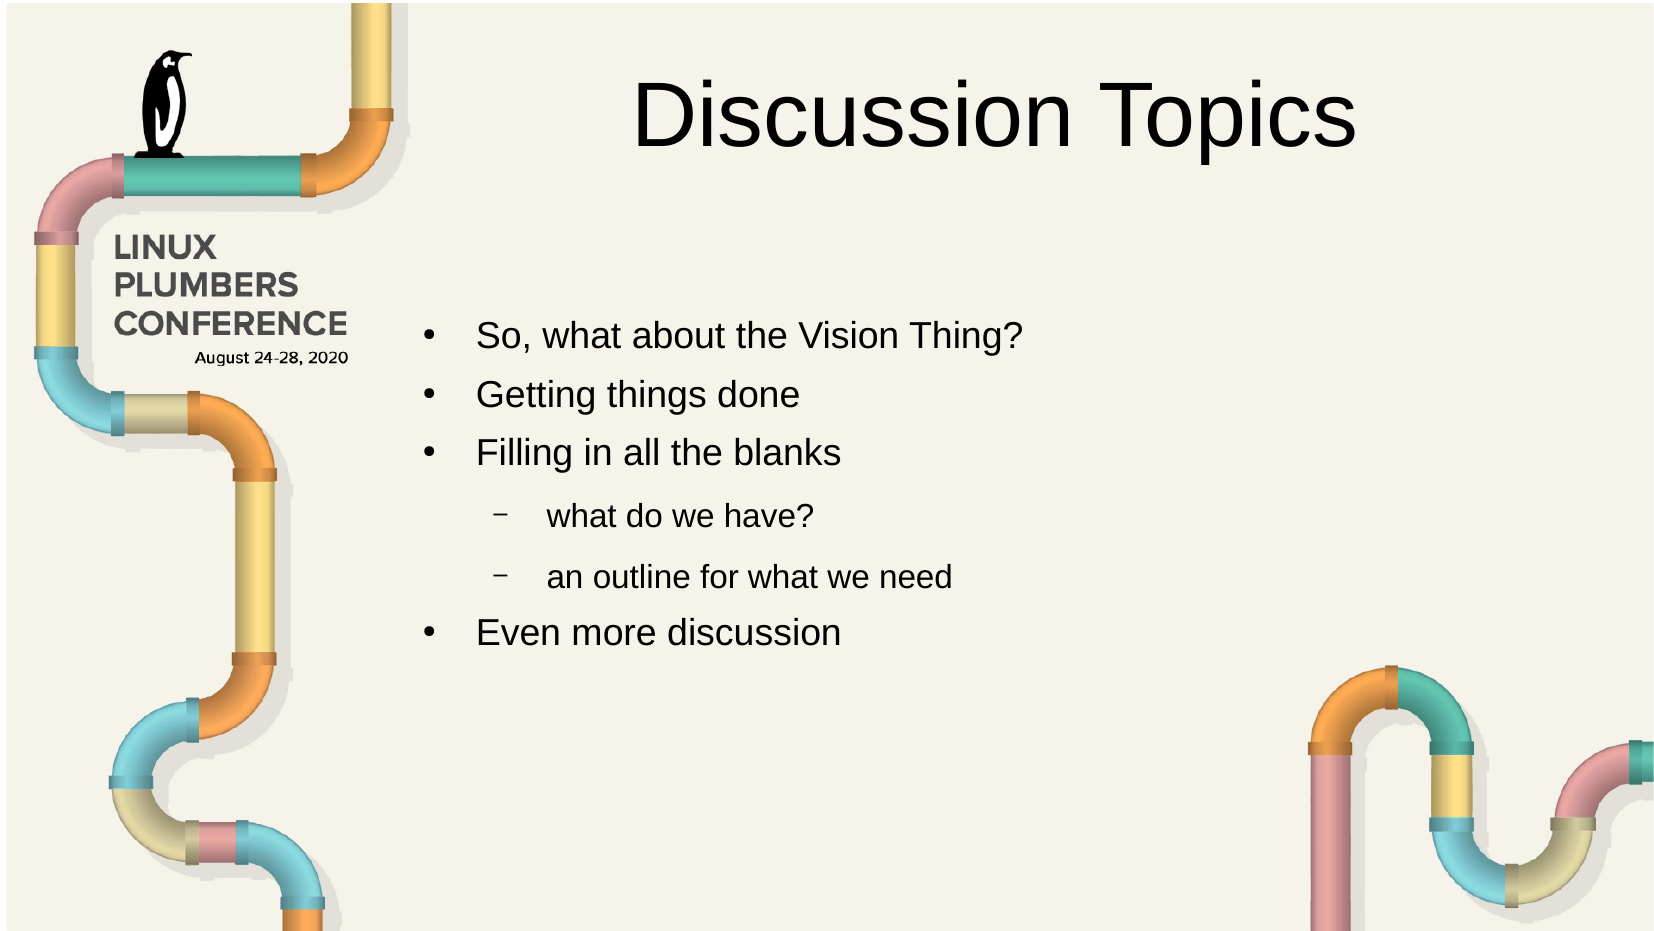

# Discussion Topics
So, what about the Vision Thing?
Getting things done
Filling in all the blanks
what do we have?
an outline for what we need
Even more discussion